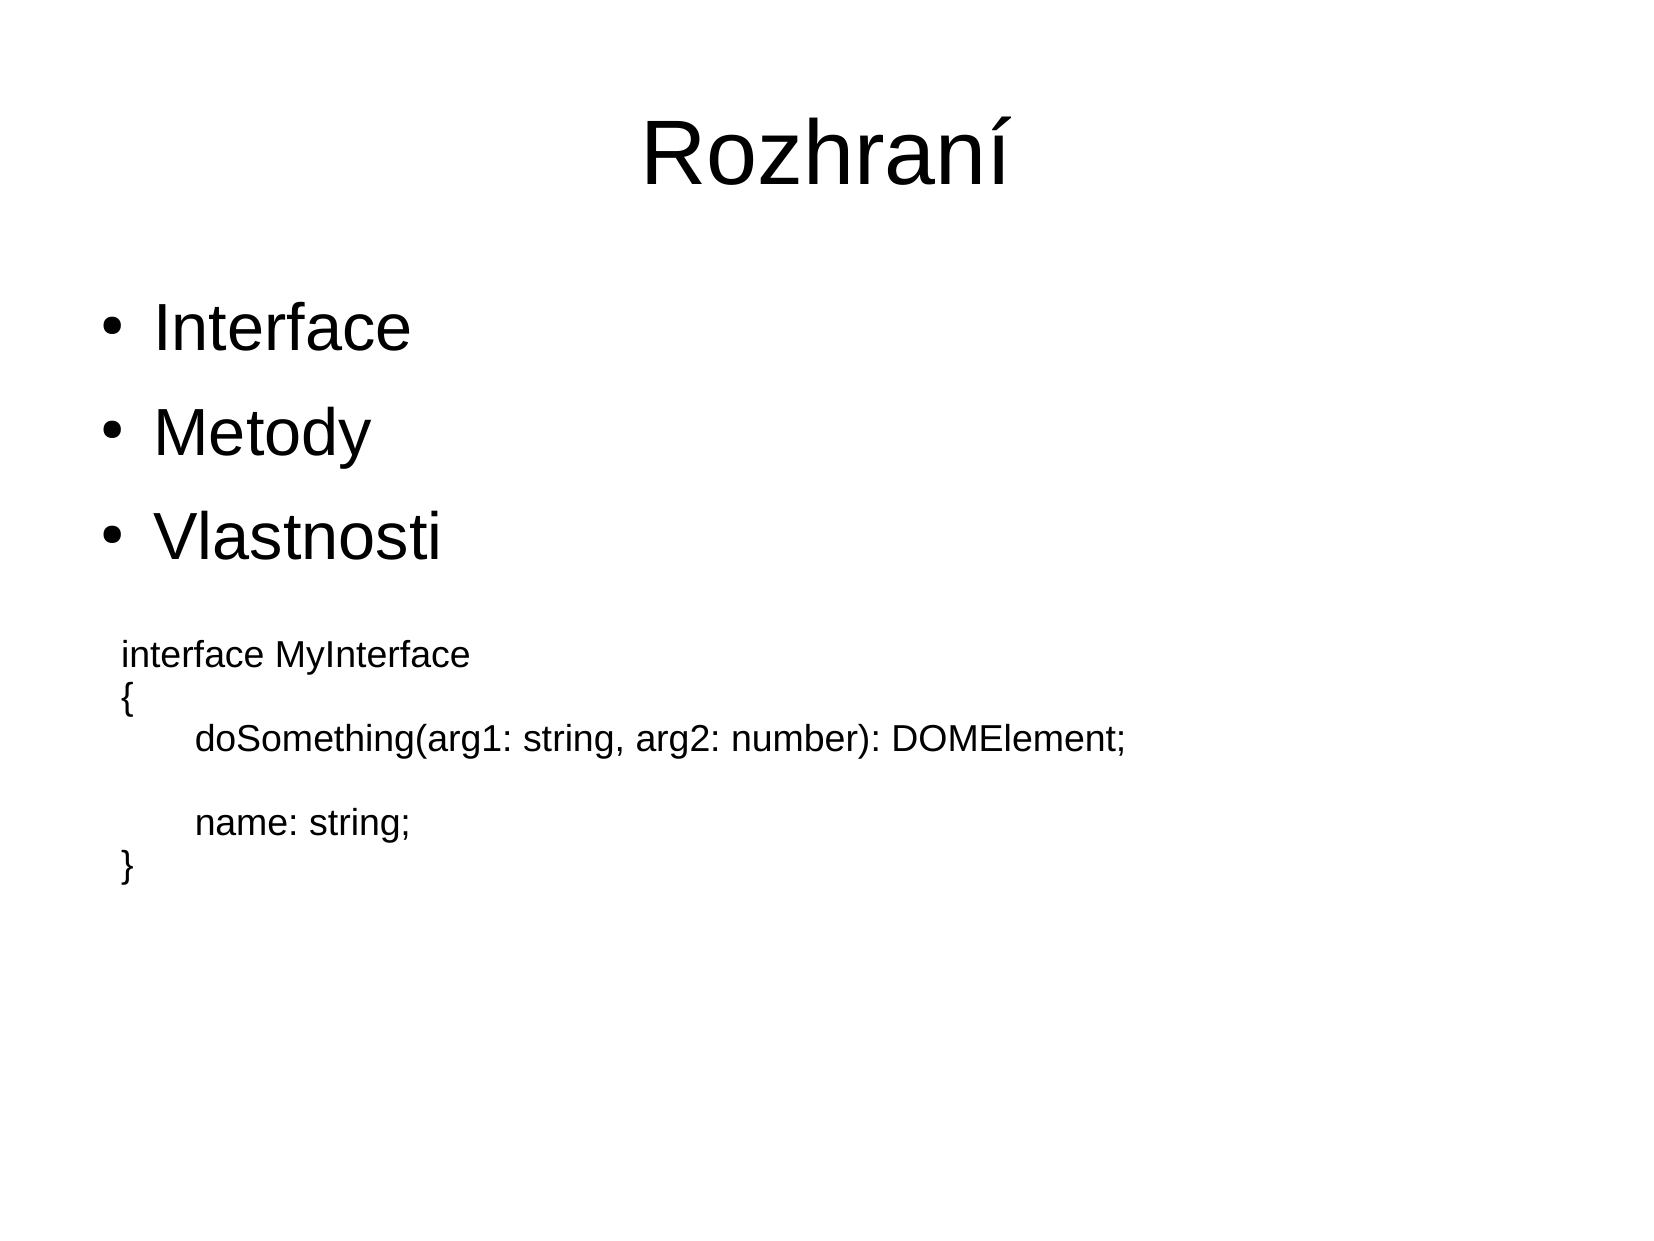

# Rozhraní
Interface
Metody
Vlastnosti
interface MyInterface
{
	doSomething(arg1: string, arg2: number): DOMElement;
	name: string;
}